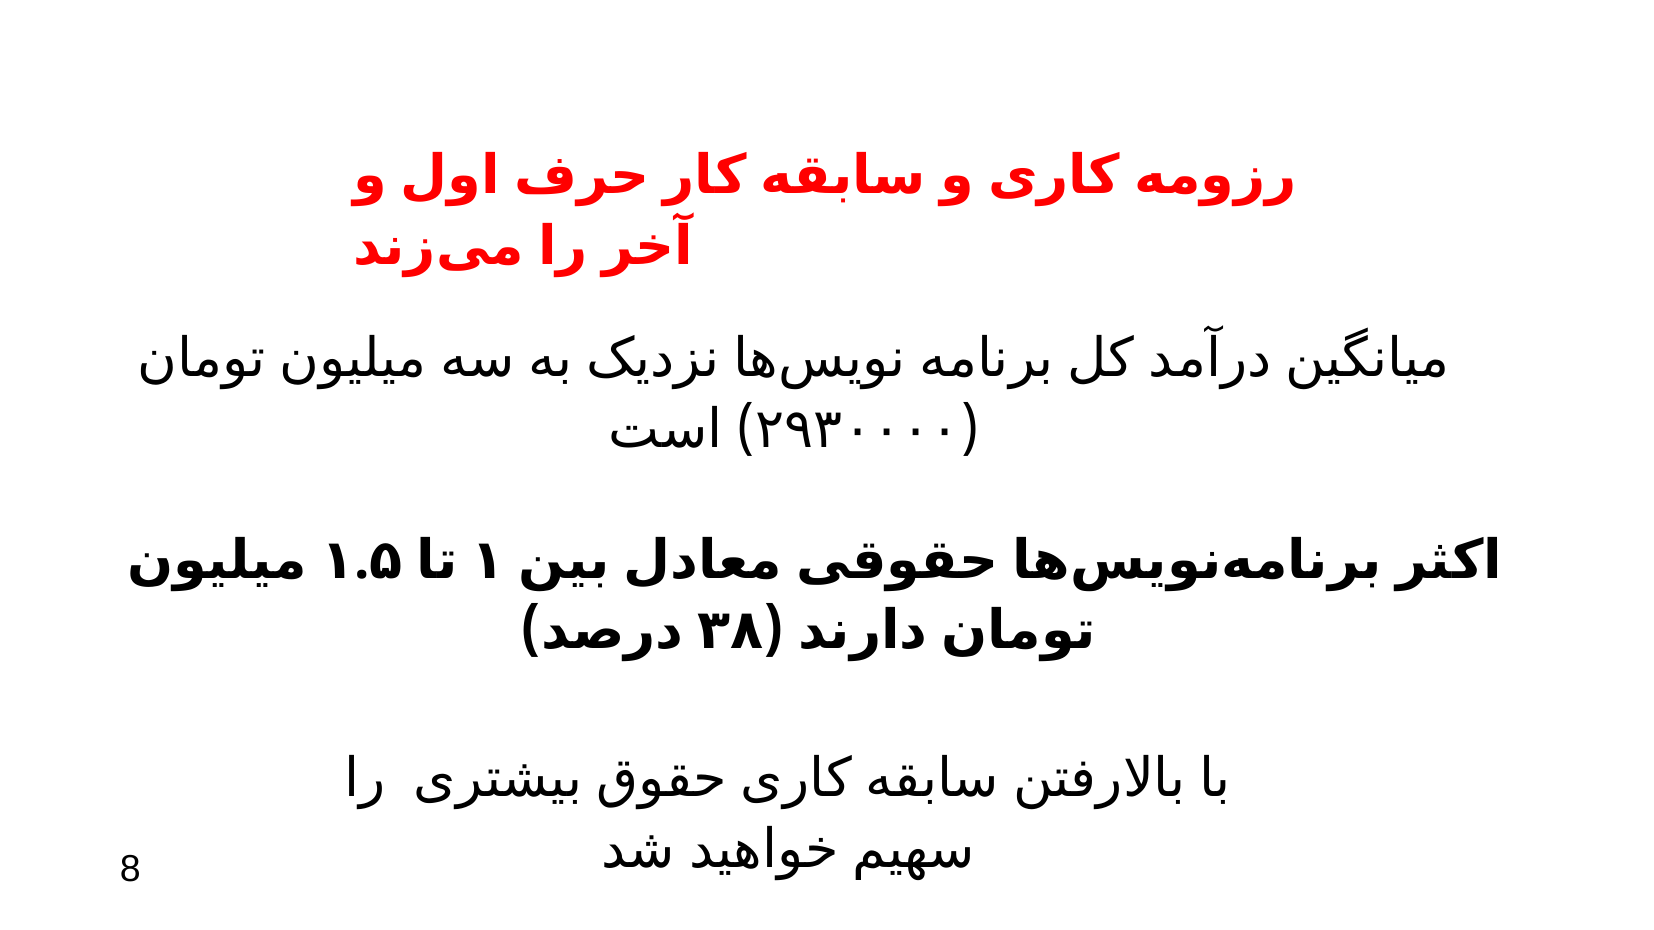

رزومه کاری و سابقه کار حرف اول و آخر را می‌زند
میانگین درآمد کل برنامه نویس‌ها نزدیک به سه میلیون تومان (۲۹۳۰۰۰۰) است
 اکثر برنامه‌نویس‌ها حقوقی معادل بین ۱ تا ۱.۵ میلیون تومان دارند (۳۸ درصد)
با بالارفتن سابقه کاری حقوق بیشتری را سهیم خواهید شد
8